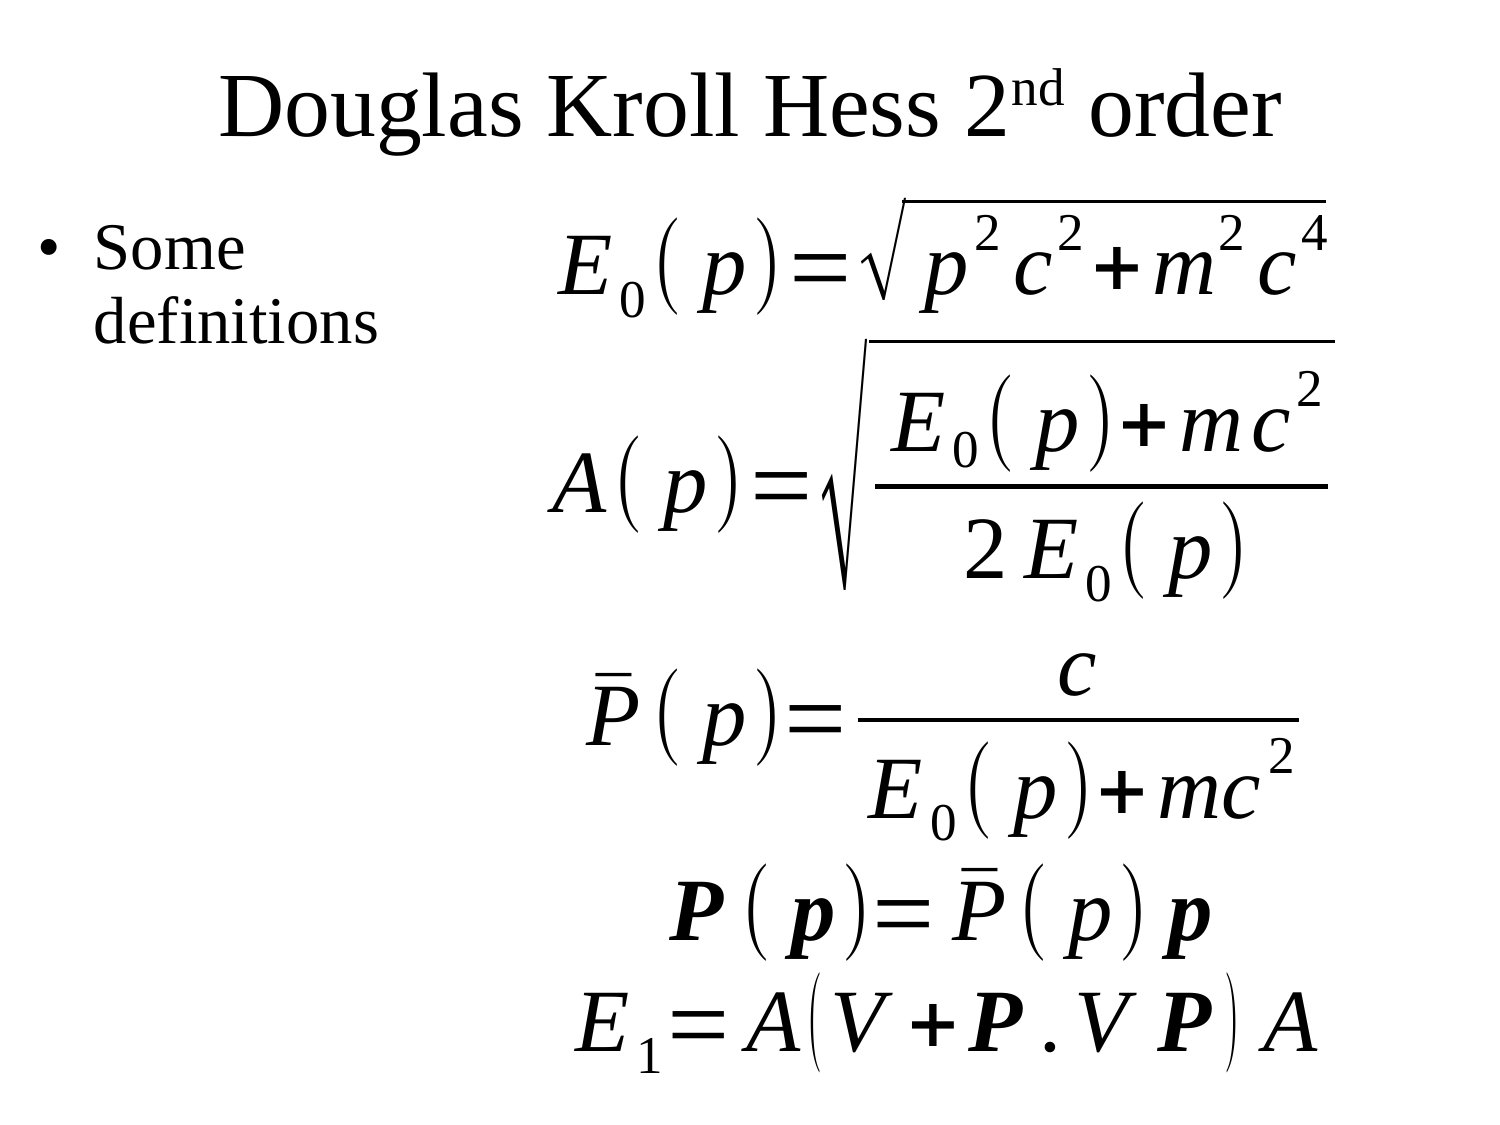

# Douglas Kroll Hess 2nd order
Some
definitions